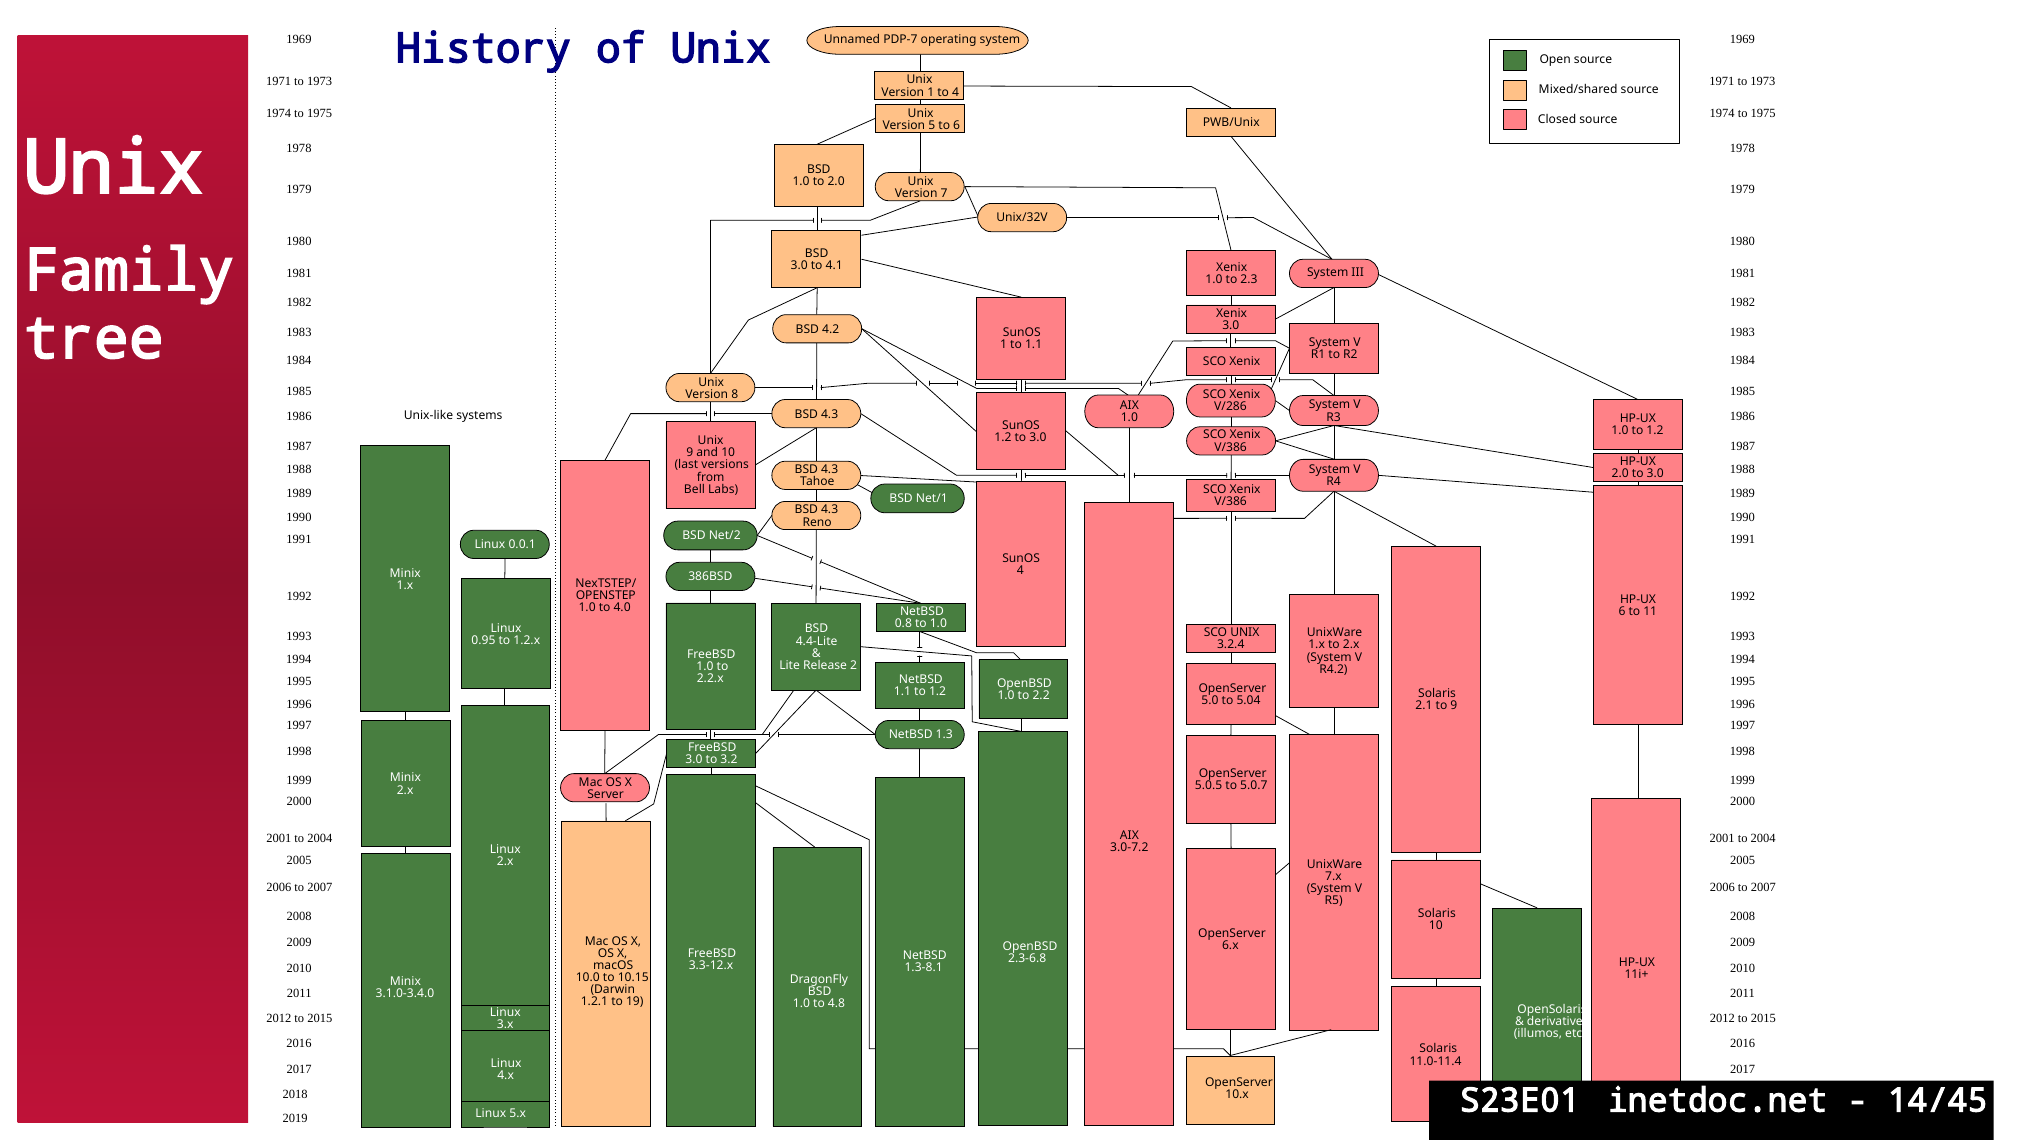

History of Unix
	Unix
Family tree
S23E01	inetdoc.net - /45